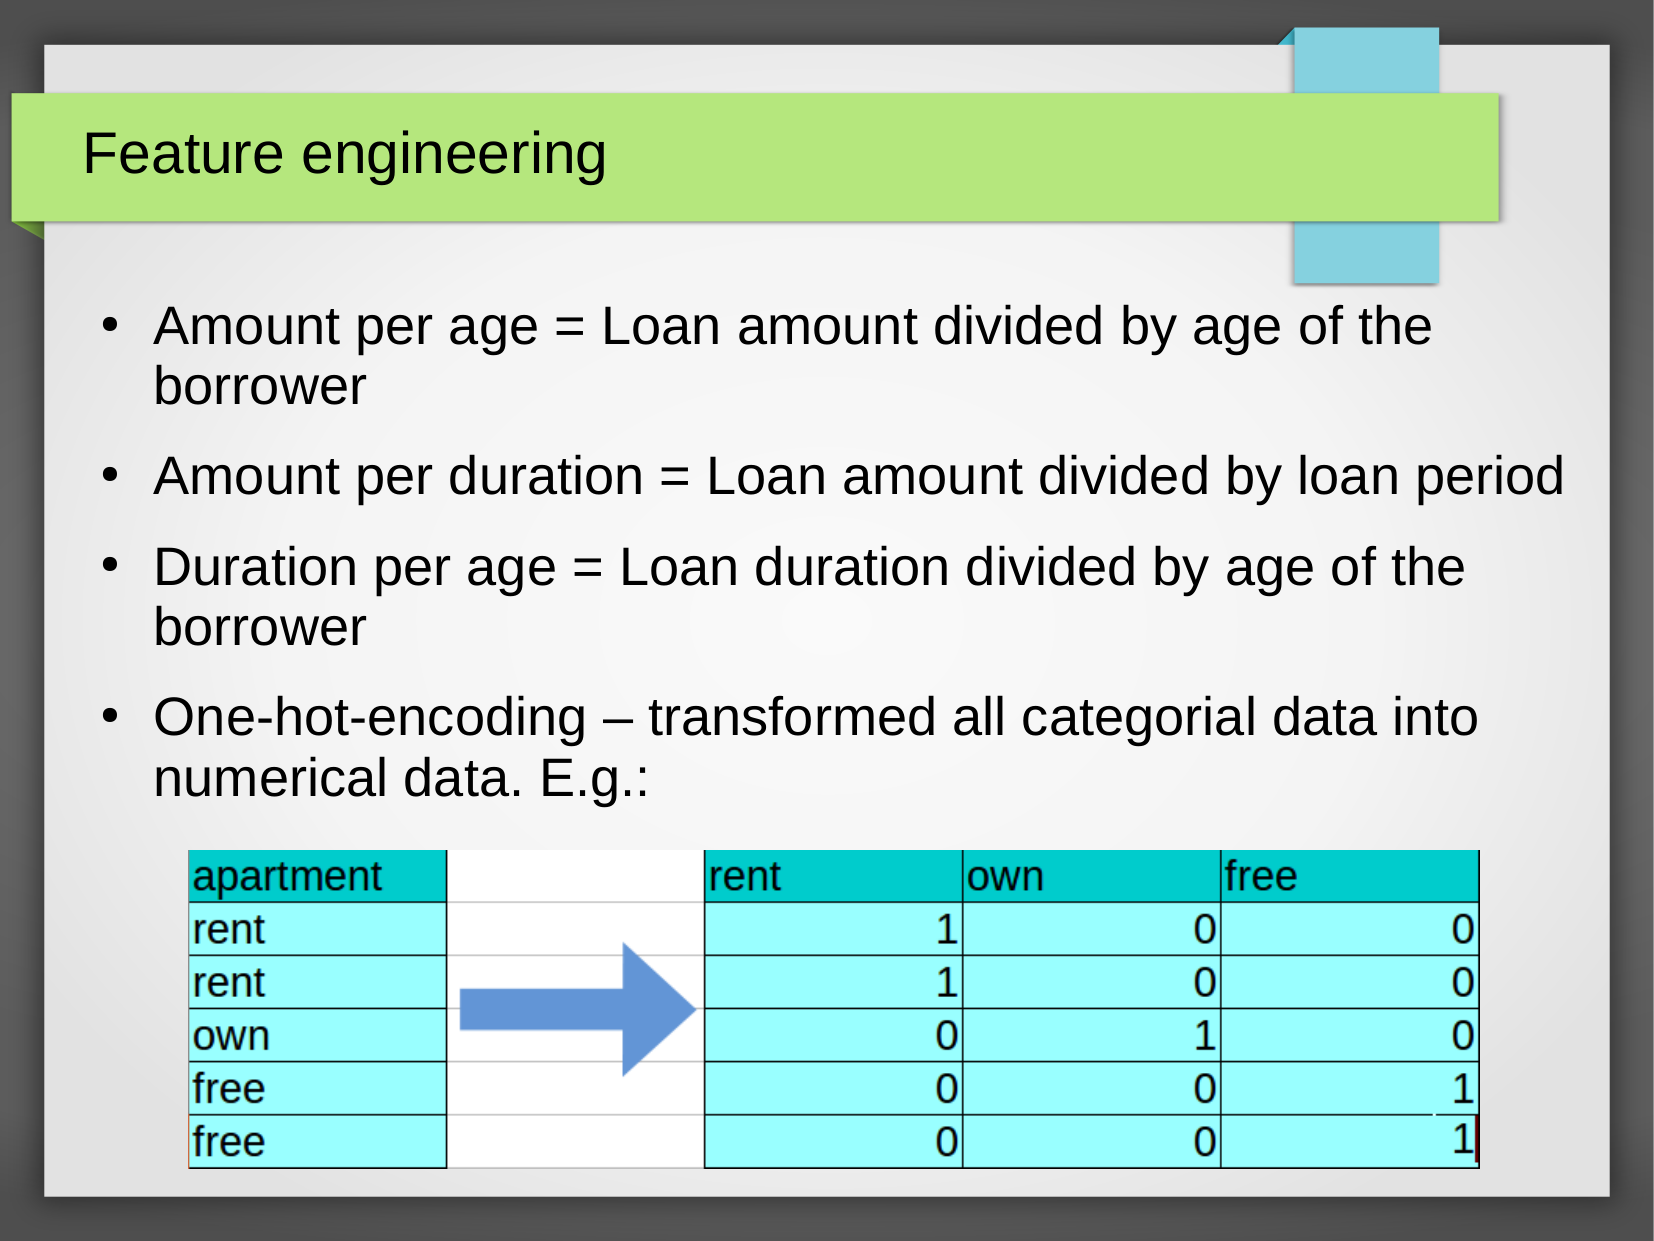

# Feature engineering
Amount per age = Loan amount divided by age of the borrower
Amount per duration = Loan amount divided by loan period
Duration per age = Loan duration divided by age of the borrower
One-hot-encoding – transformed all categorial data into numerical data. E.g.: